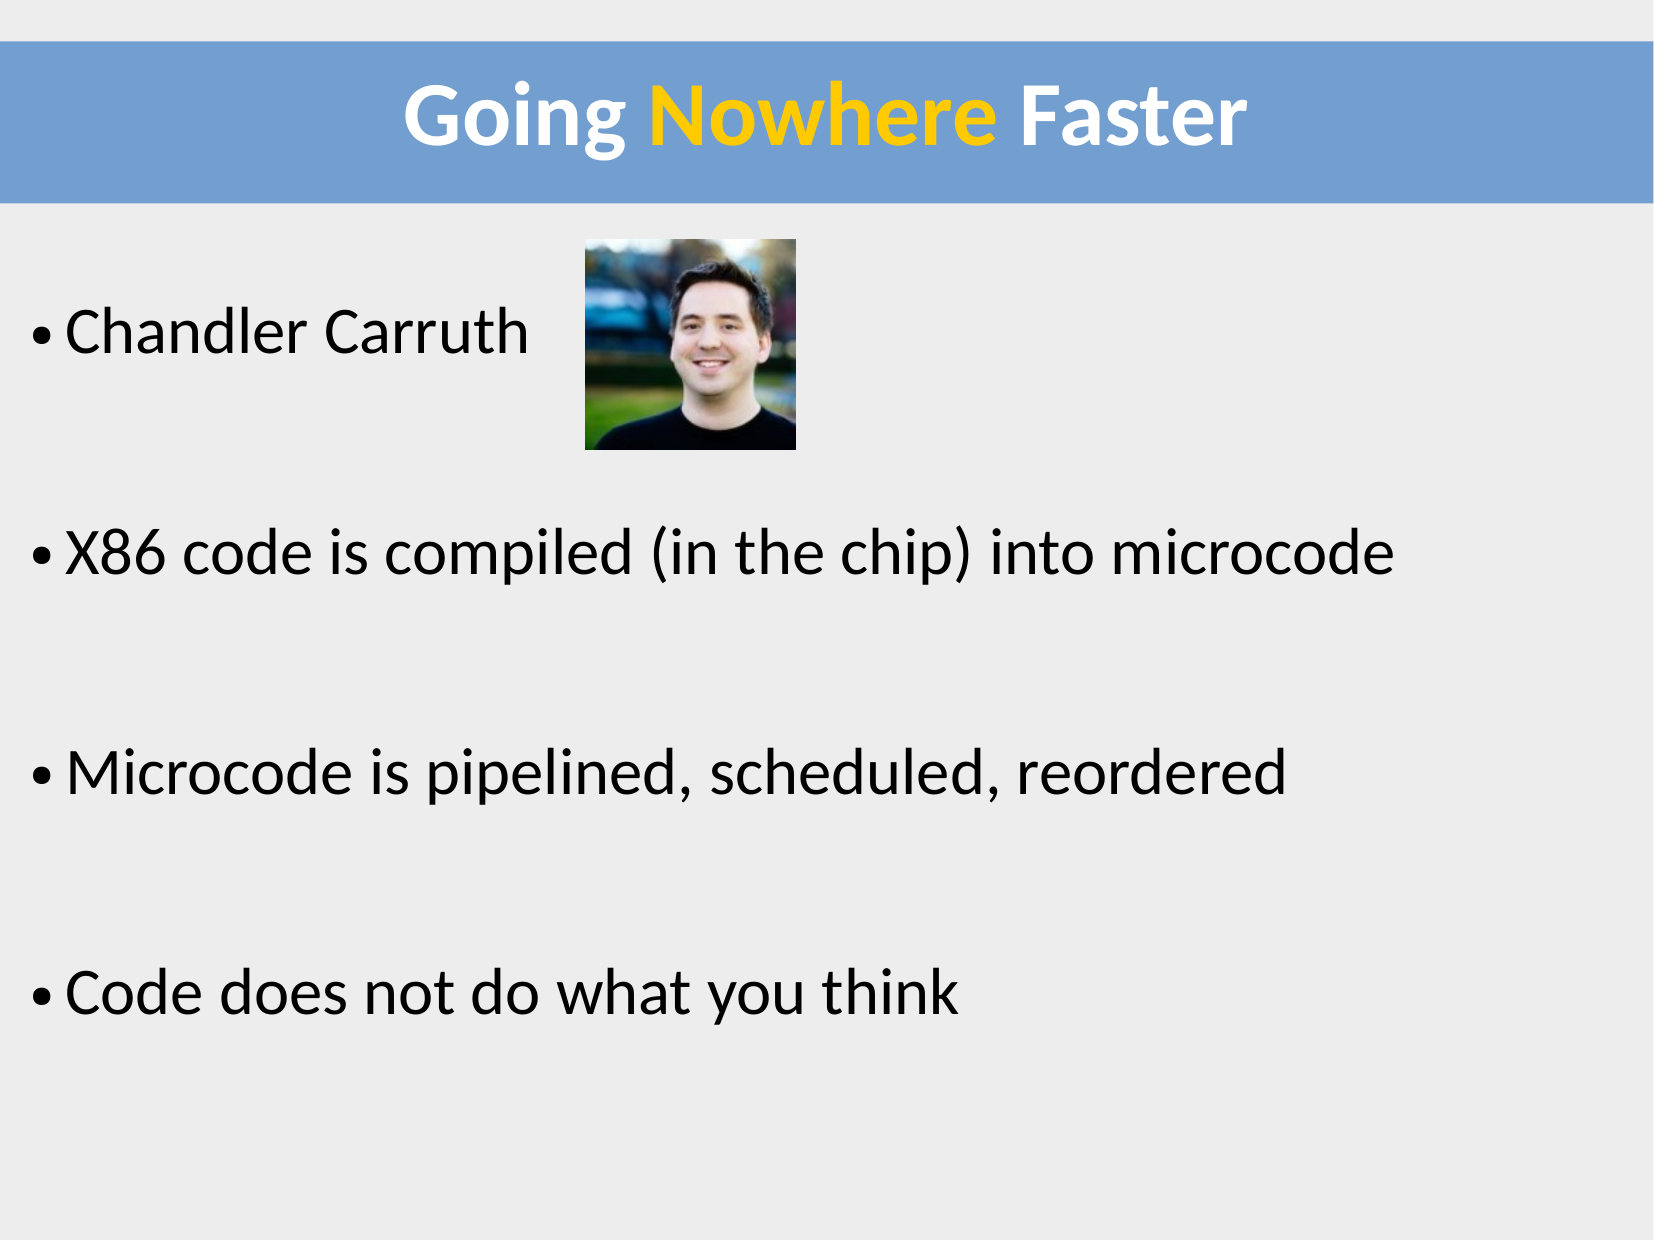

# Going Nowhere Faster
Chandler Carruth
X86 code is compiled (in the chip) into microcode
Microcode is pipelined, scheduled, reordered
Code does not do what you think